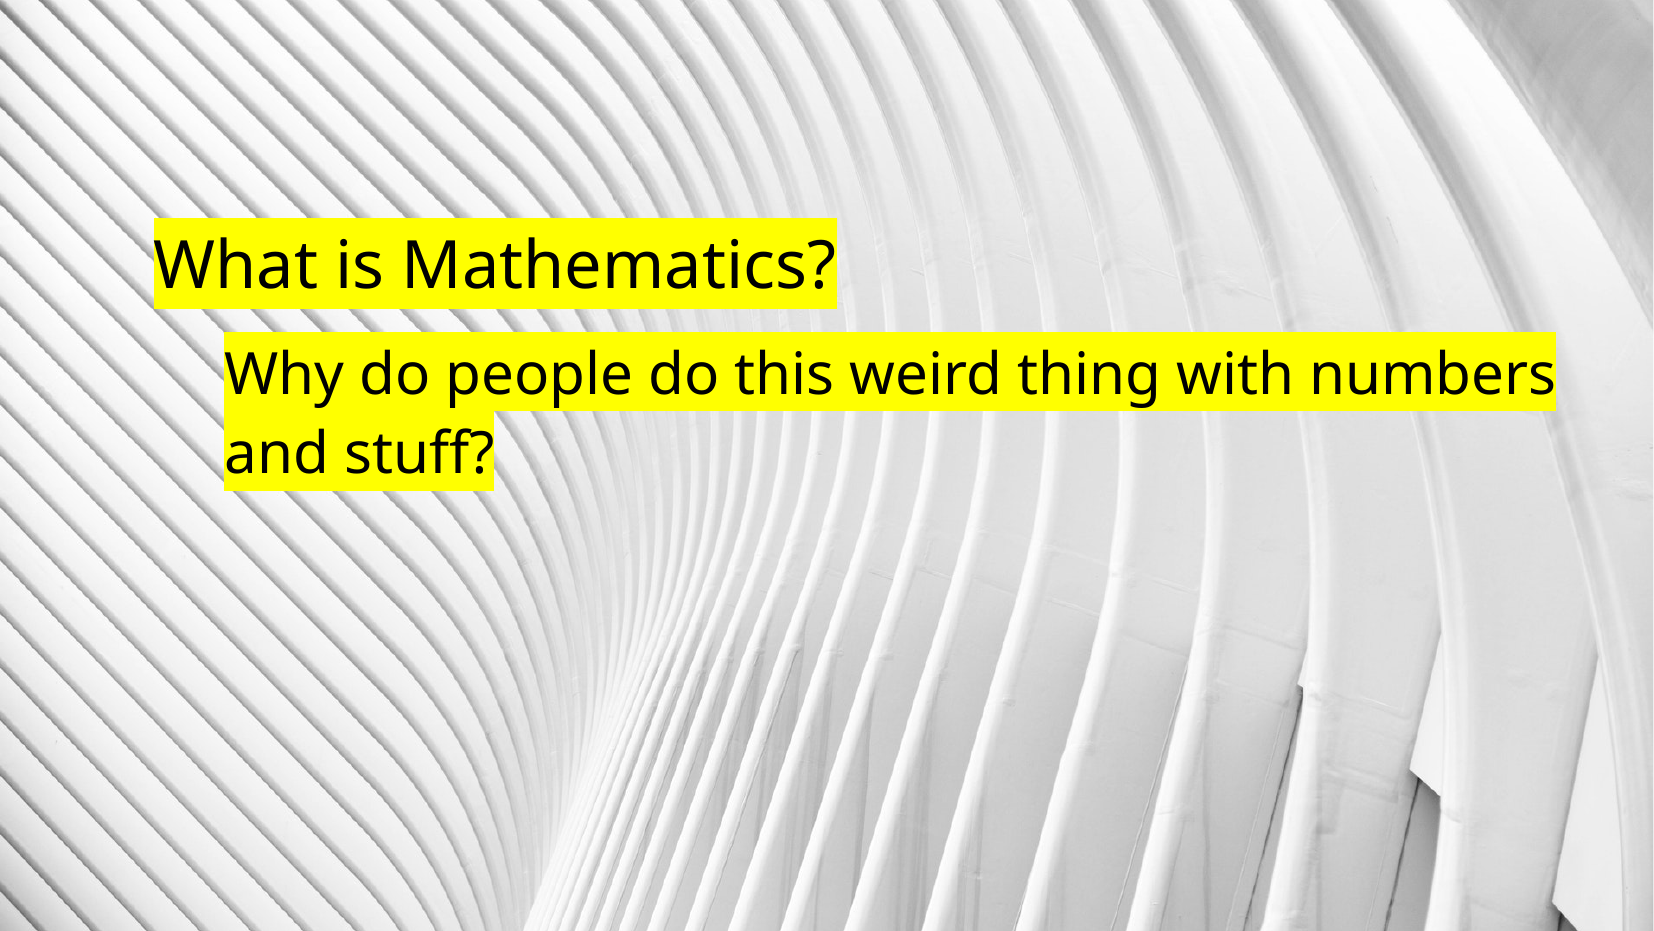

#
What is Mathematics?
Why do people do this weird thing with numbers and stuff?